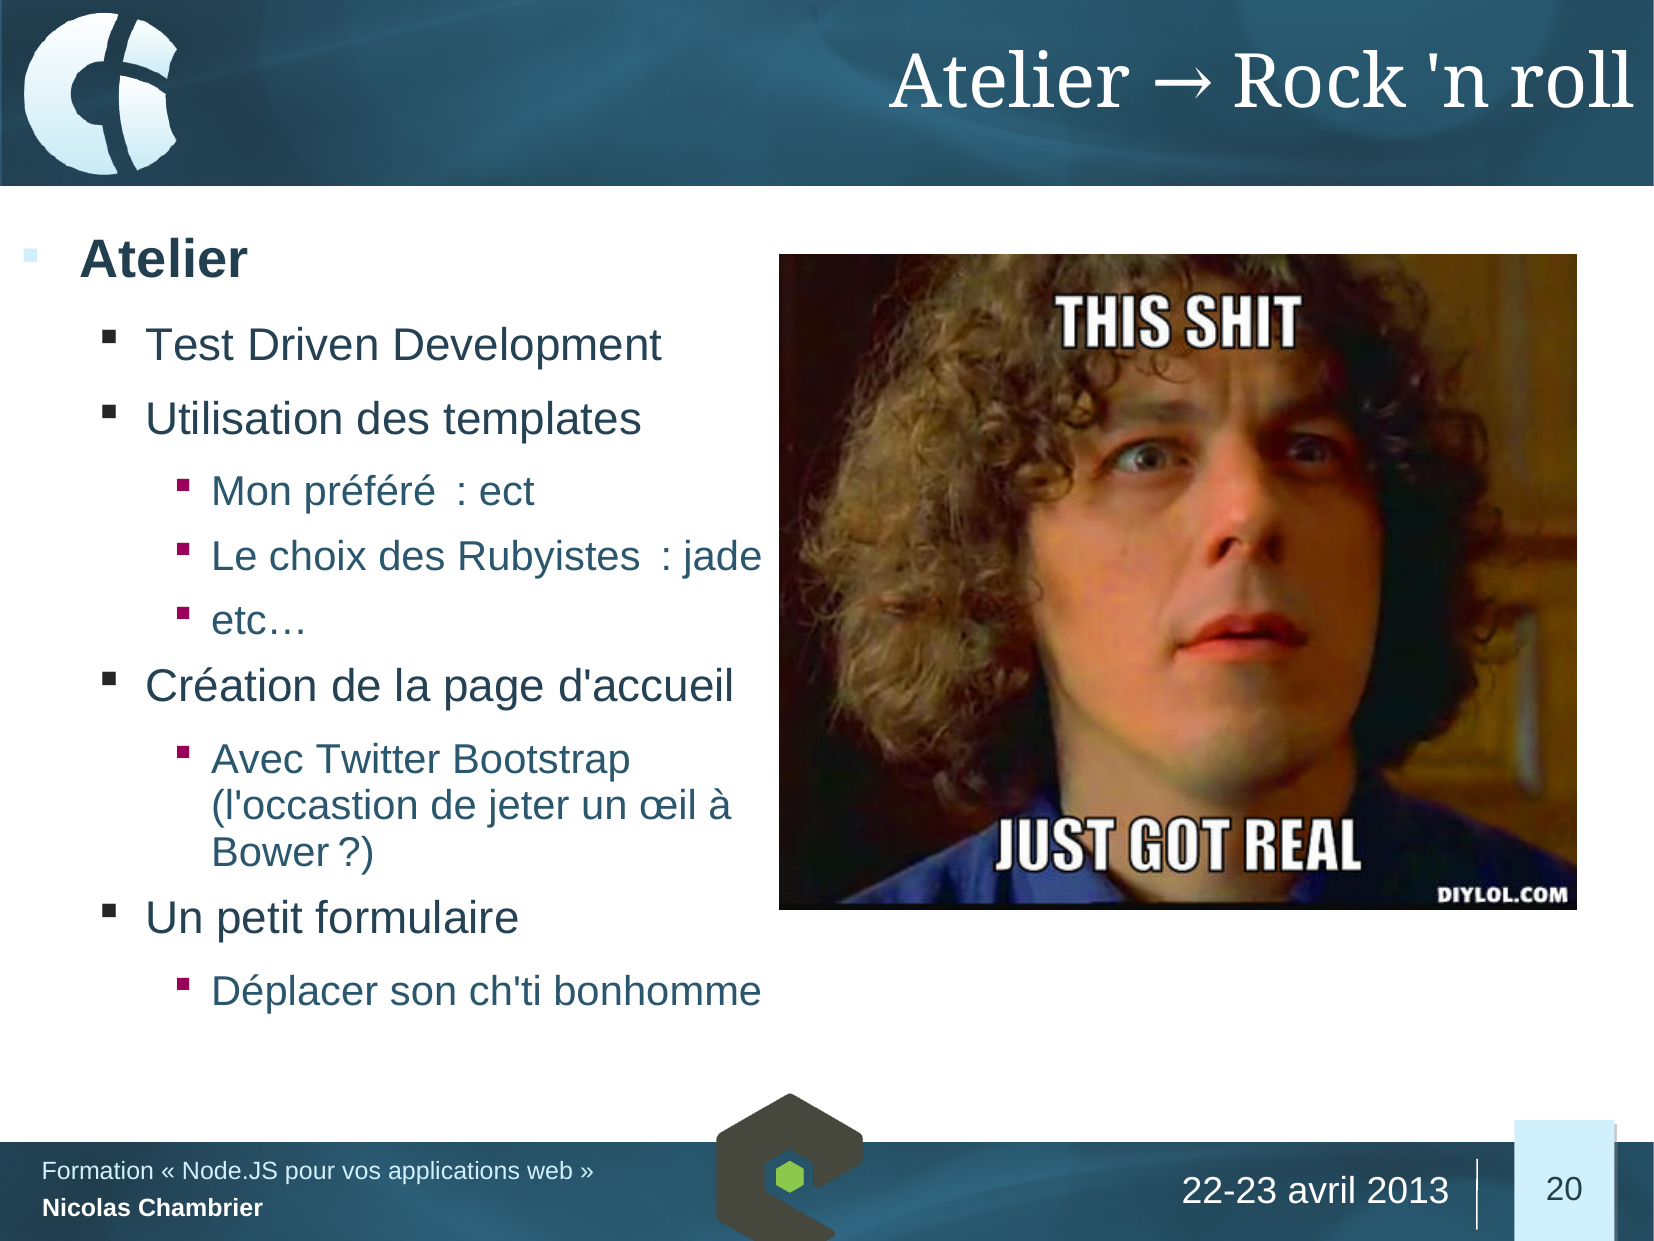

# Atelier → Rock 'n roll
Atelier
Test Driven Development
Utilisation des templates
Mon préféré  : ect
Le choix des Rubyistes  : jade
etc…
Création de la page d'accueil
Avec Twitter Bootstrap
(l'occastion de jeter un œil à
Bower ?)
Un petit formulaire
Déplacer son ch'ti bonhomme